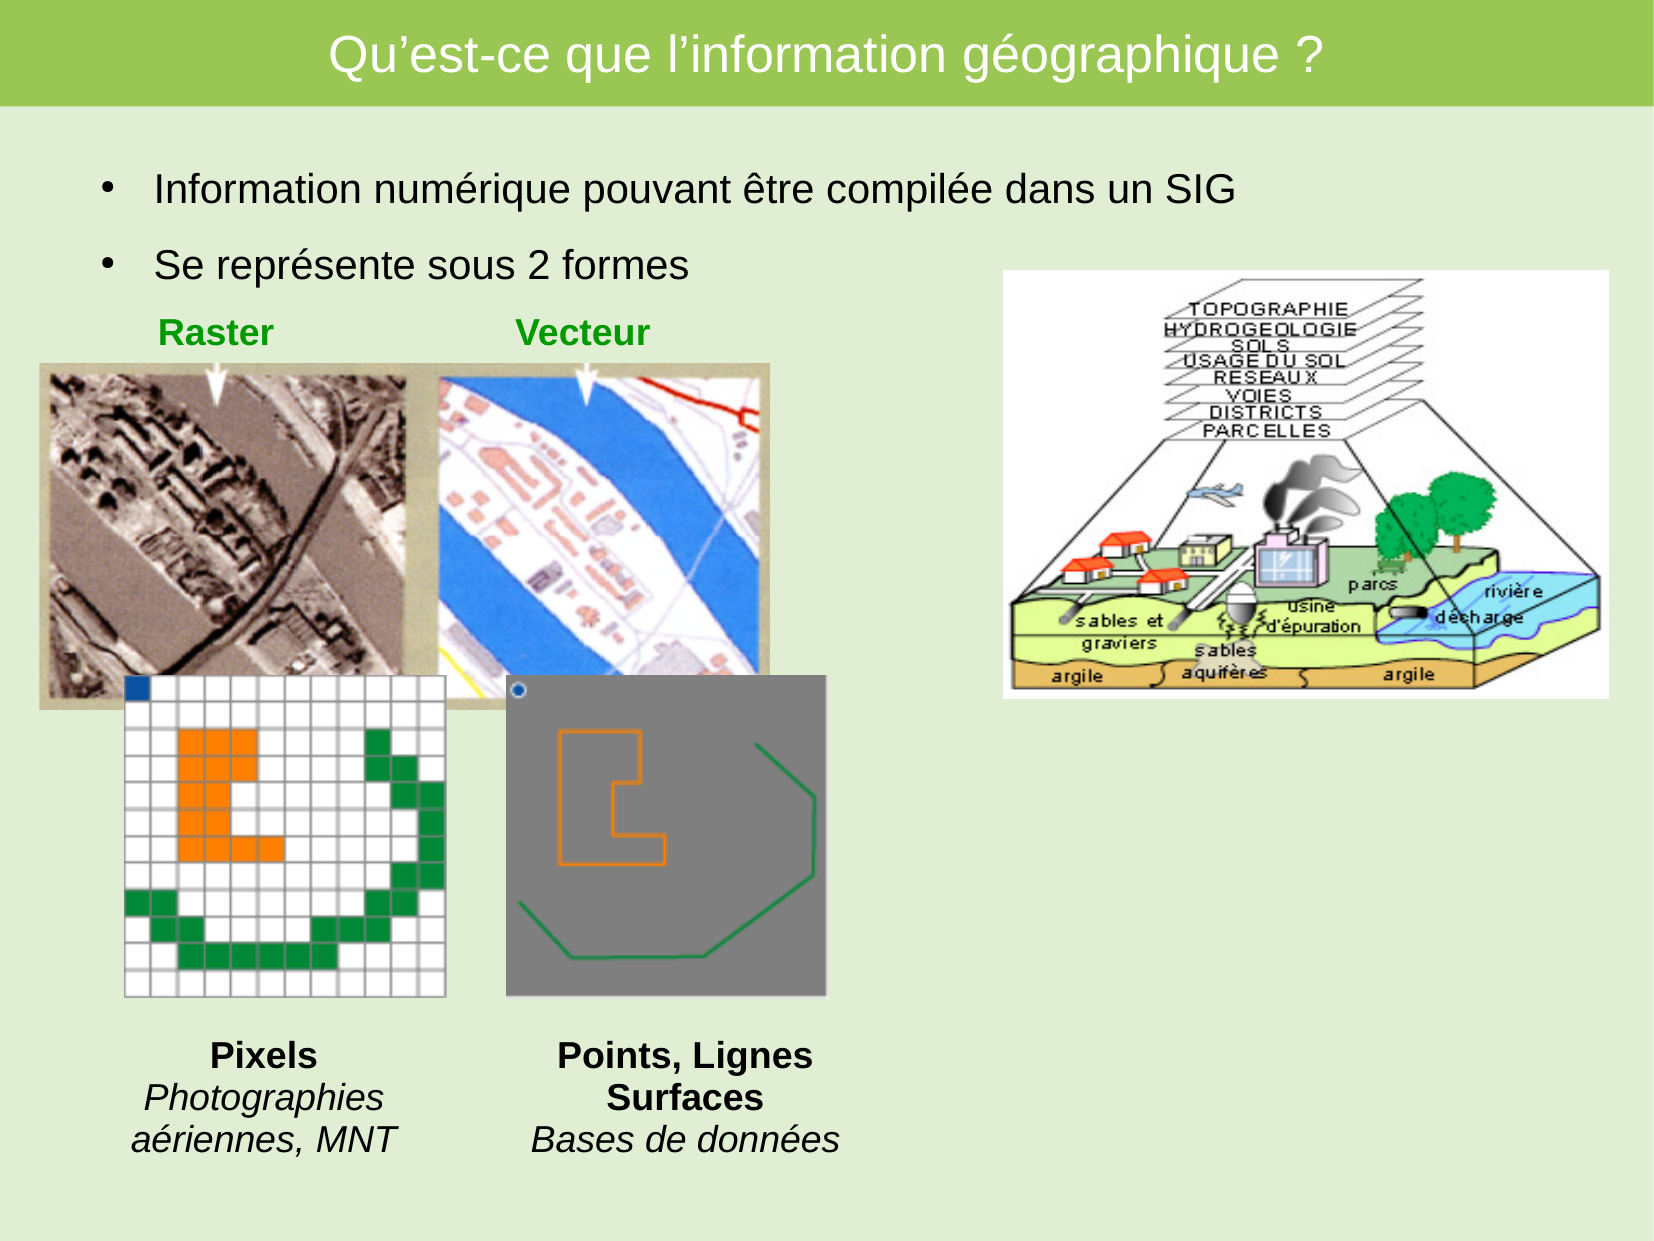

# Qu’est-ce que l’information géographique ?
Information numérique pouvant être compilée dans un SIG
Se représente sous 2 formes
Raster
Vecteur
Pixels
Photographies aériennes, MNT
Points, Lignes
Surfaces
Bases de données